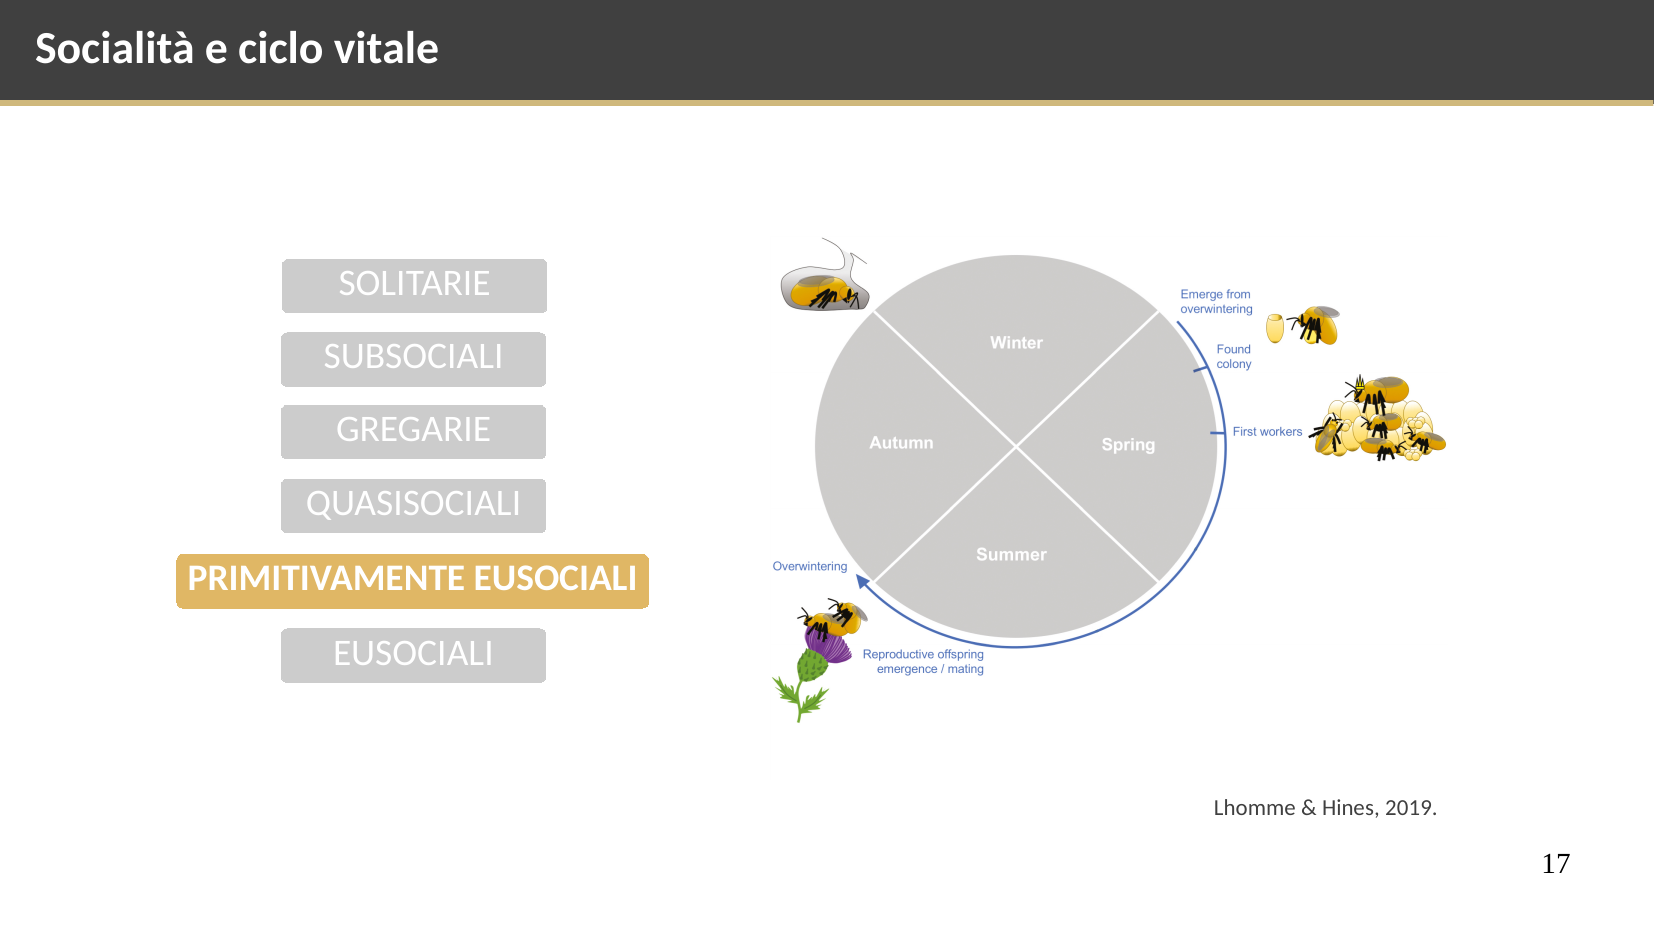

Socialità e ciclo vitale
SOLITARIE
SUBSOCIALI
GREGARIE
QUASISOCIALI
PRIMITIVAMENTE EUSOCIALI
EUSOCIALI
Lhomme & Hines, 2019.
17